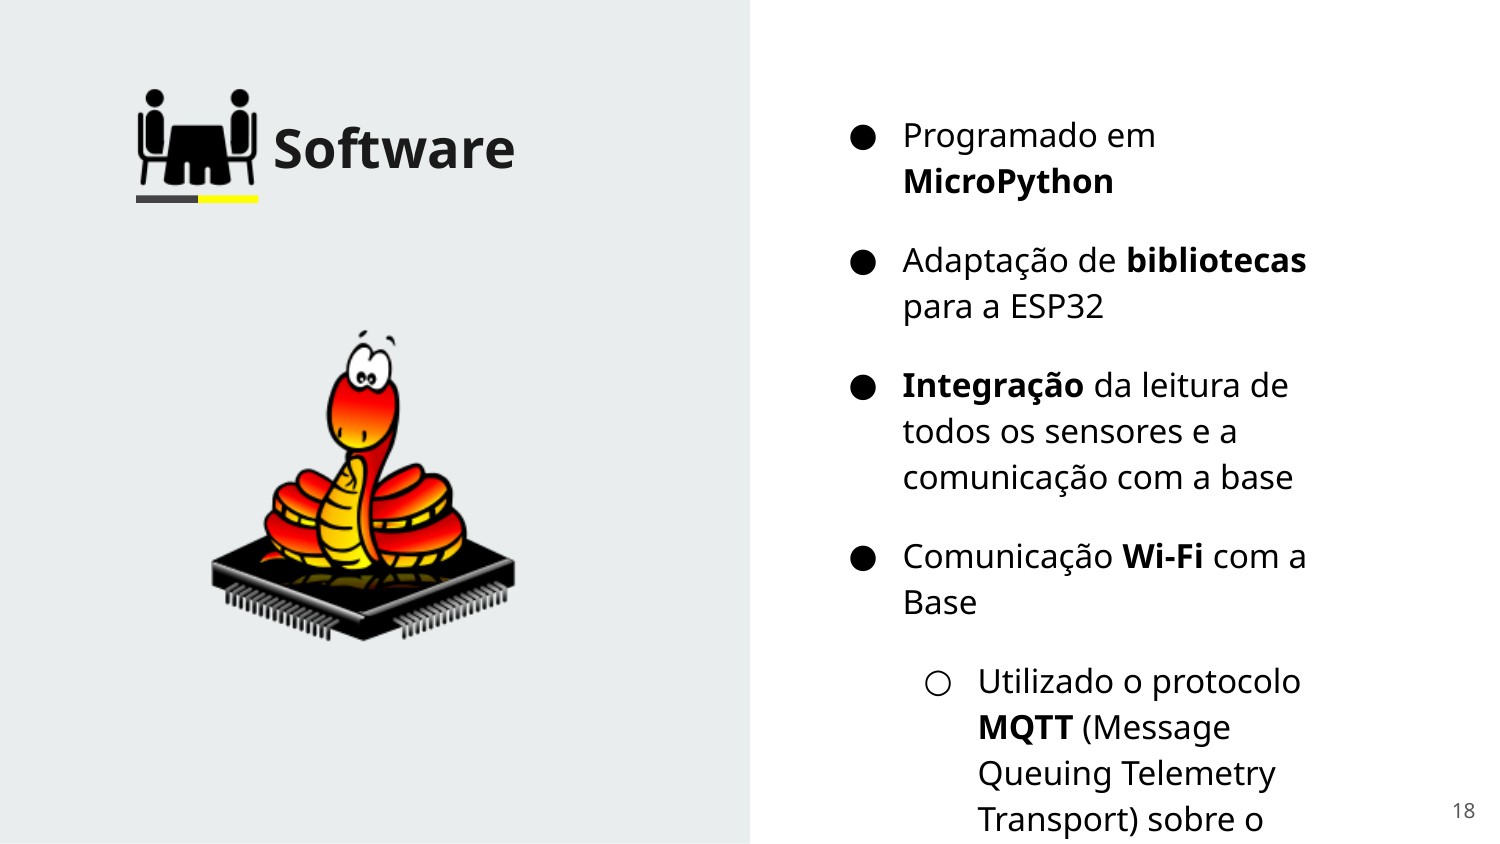

# Programado em MicroPython
Adaptação de bibliotecas para a ESP32
Integração da leitura de todos os sensores e a comunicação com a base
Comunicação Wi-Fi com a Base
Utilizado o protocolo MQTT (Message Queuing Telemetry Transport) sobre o TCP/IP
Software